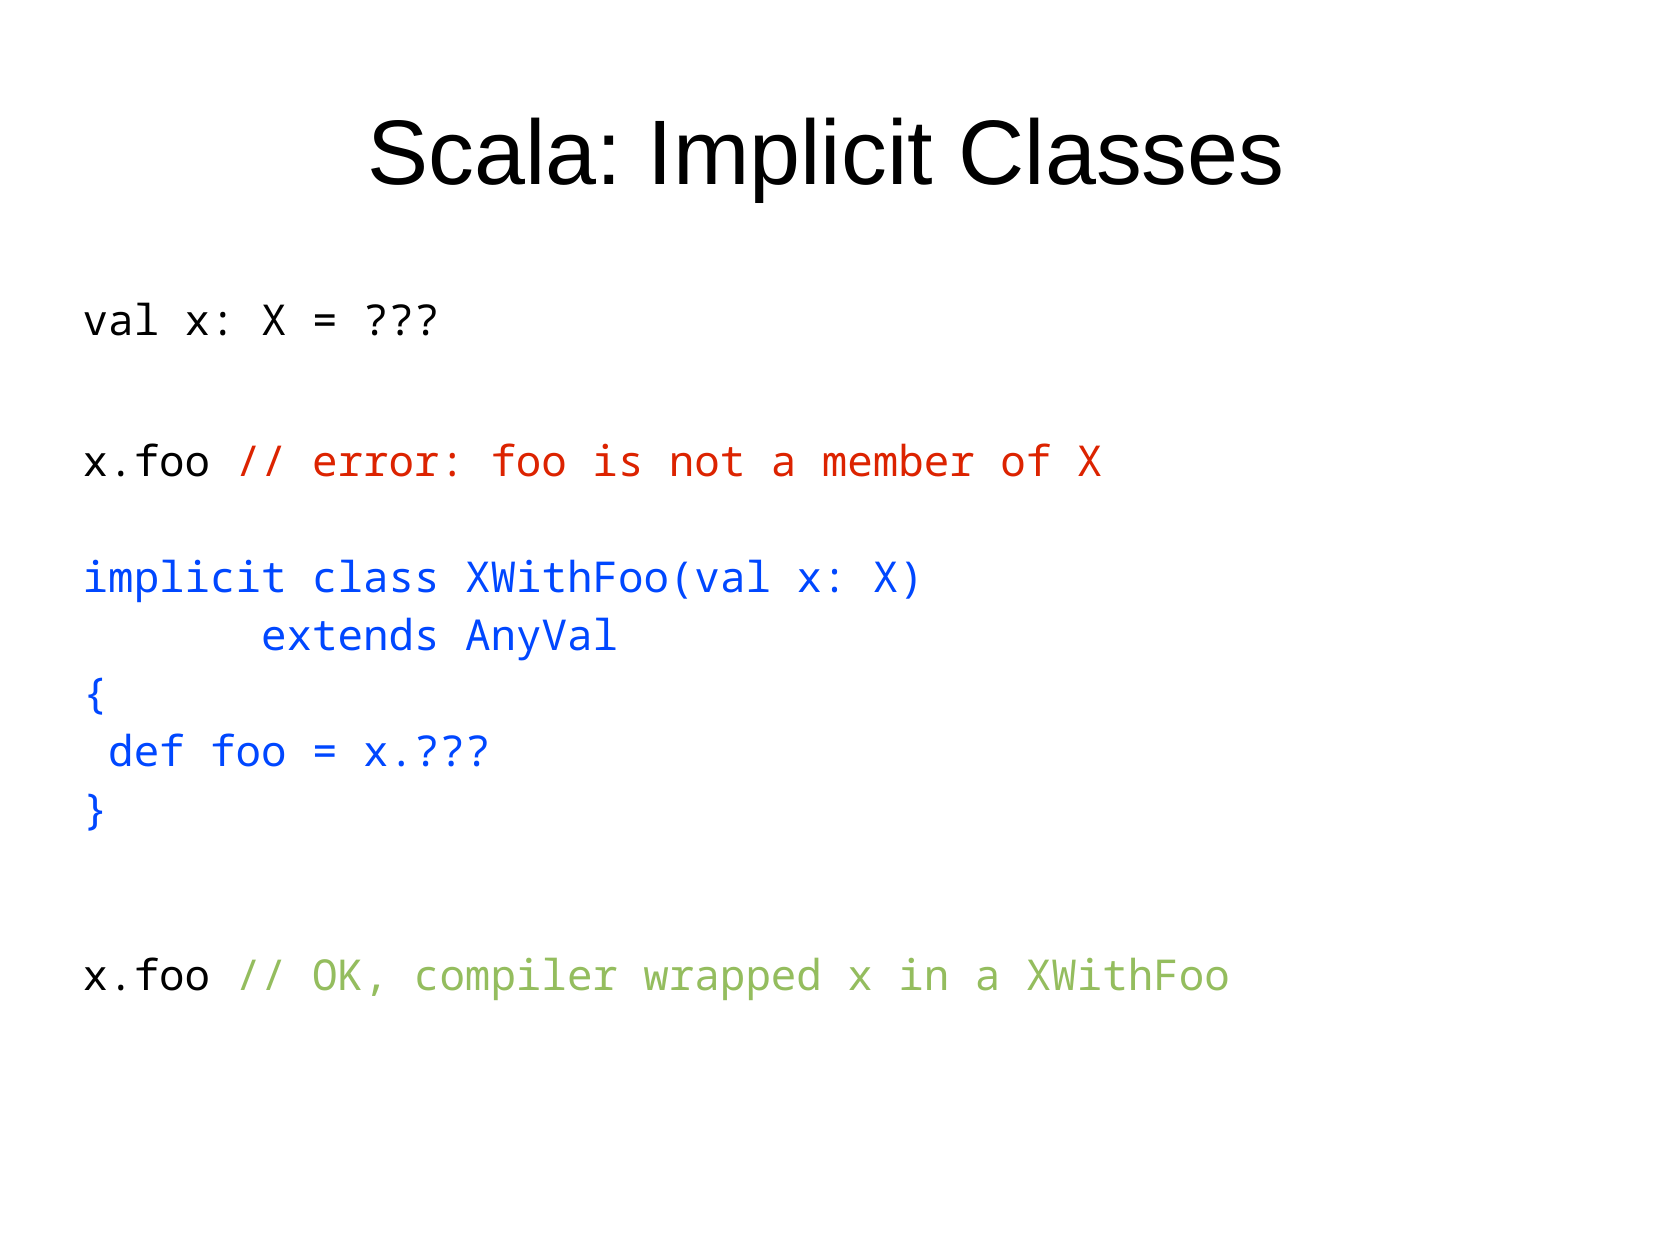

# Scala: Implicit Classes
val x: X = ???
x.foo // error: foo is not a member of X
implicit class XWithFoo(val x: X)
 extends AnyVal
{
 def foo = x.???
}
x.foo // OK, compiler wrapped x in a XWithFoo